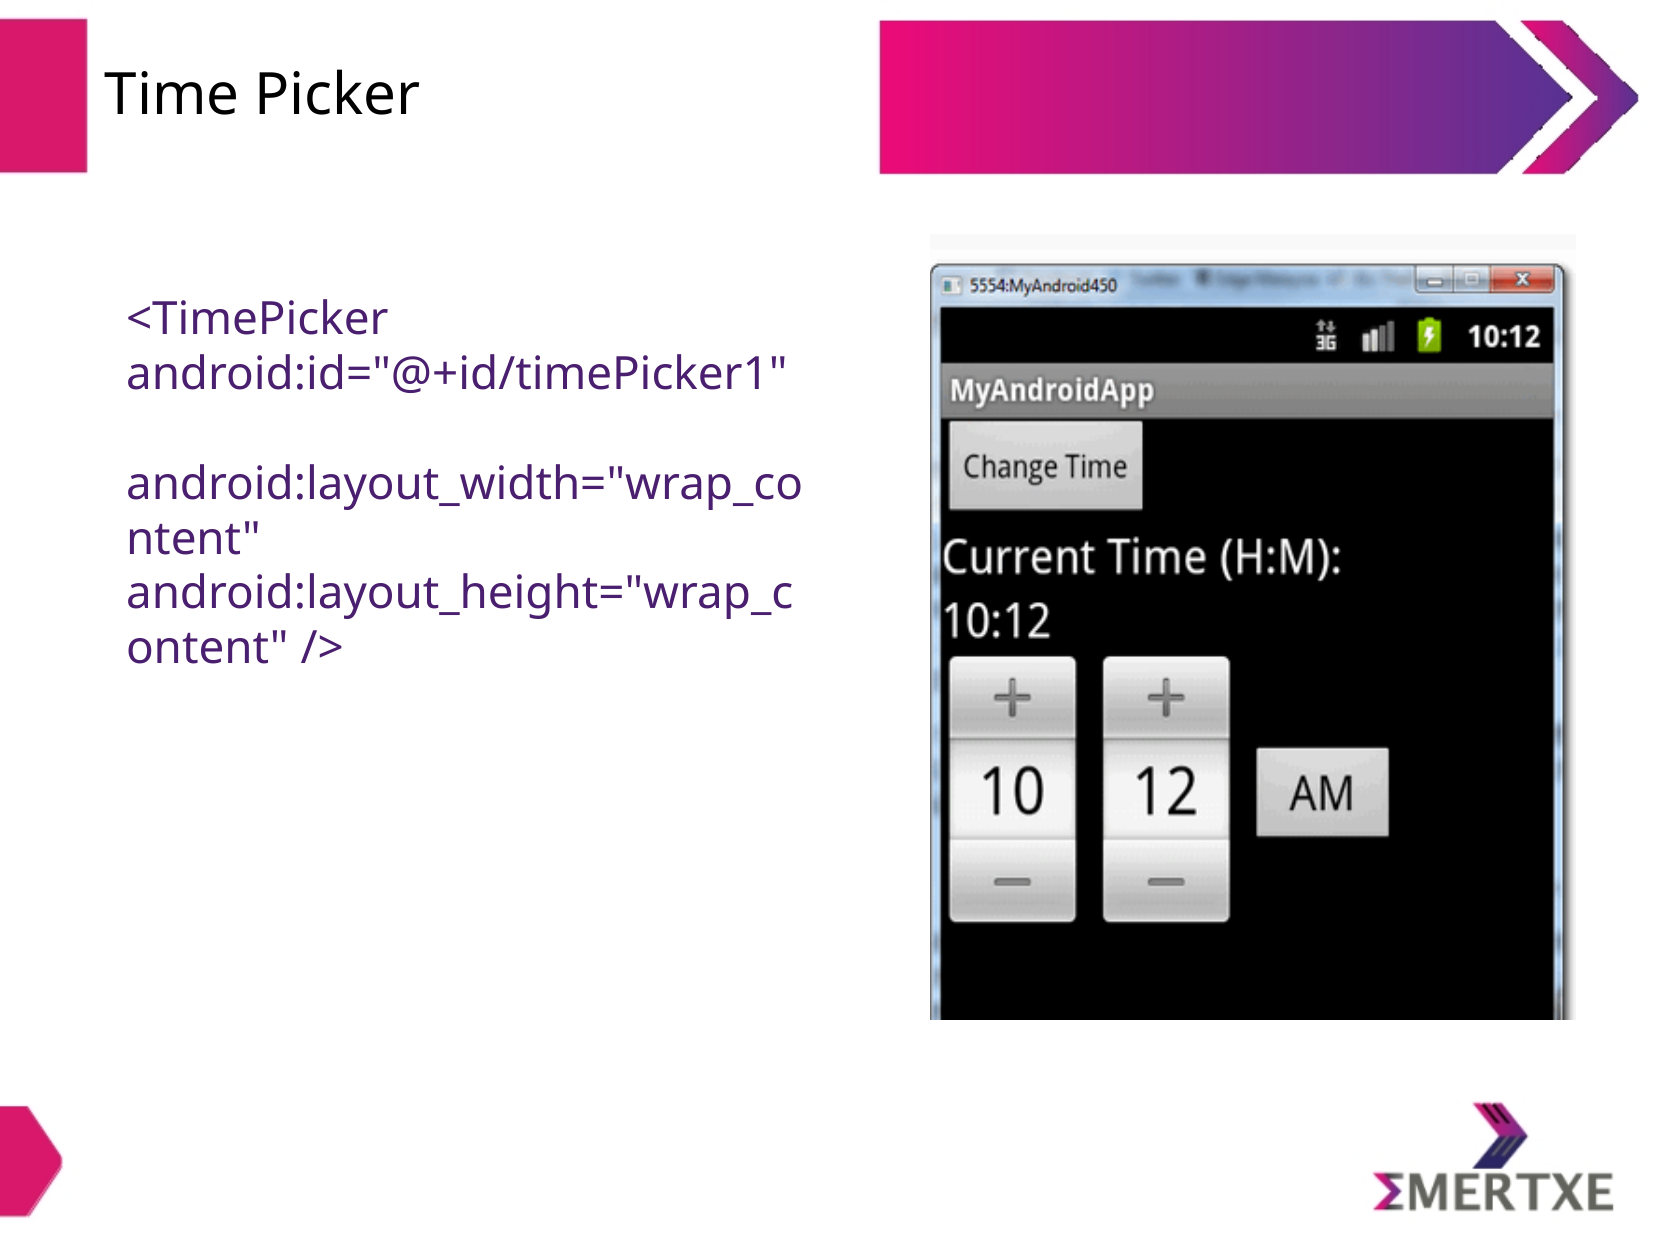

# Time Picker
<TimePicker android:id="@+id/timePicker1" android:layout_width="wrap_content" android:layout_height="wrap_content" />